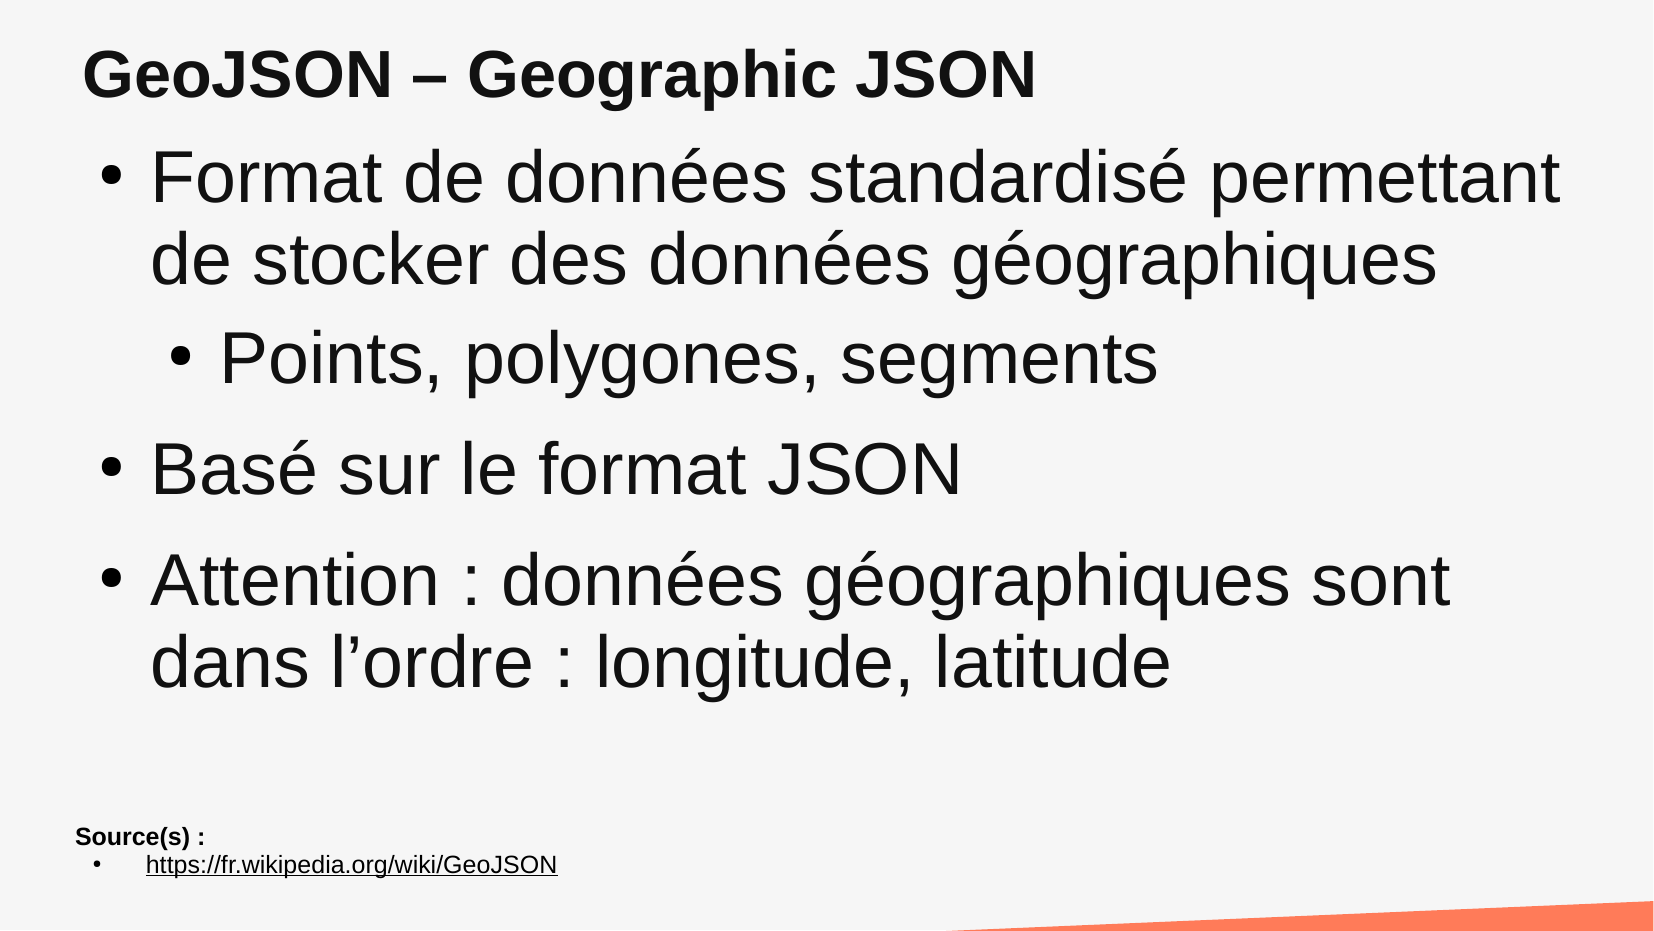

# GeoJSON – Geographic JSON
Format de données standardisé permettant de stocker des données géographiques
Points, polygones, segments
Basé sur le format JSON
Attention : données géographiques sont dans l’ordre : longitude, latitude
Source(s) :
https://fr.wikipedia.org/wiki/GeoJSON